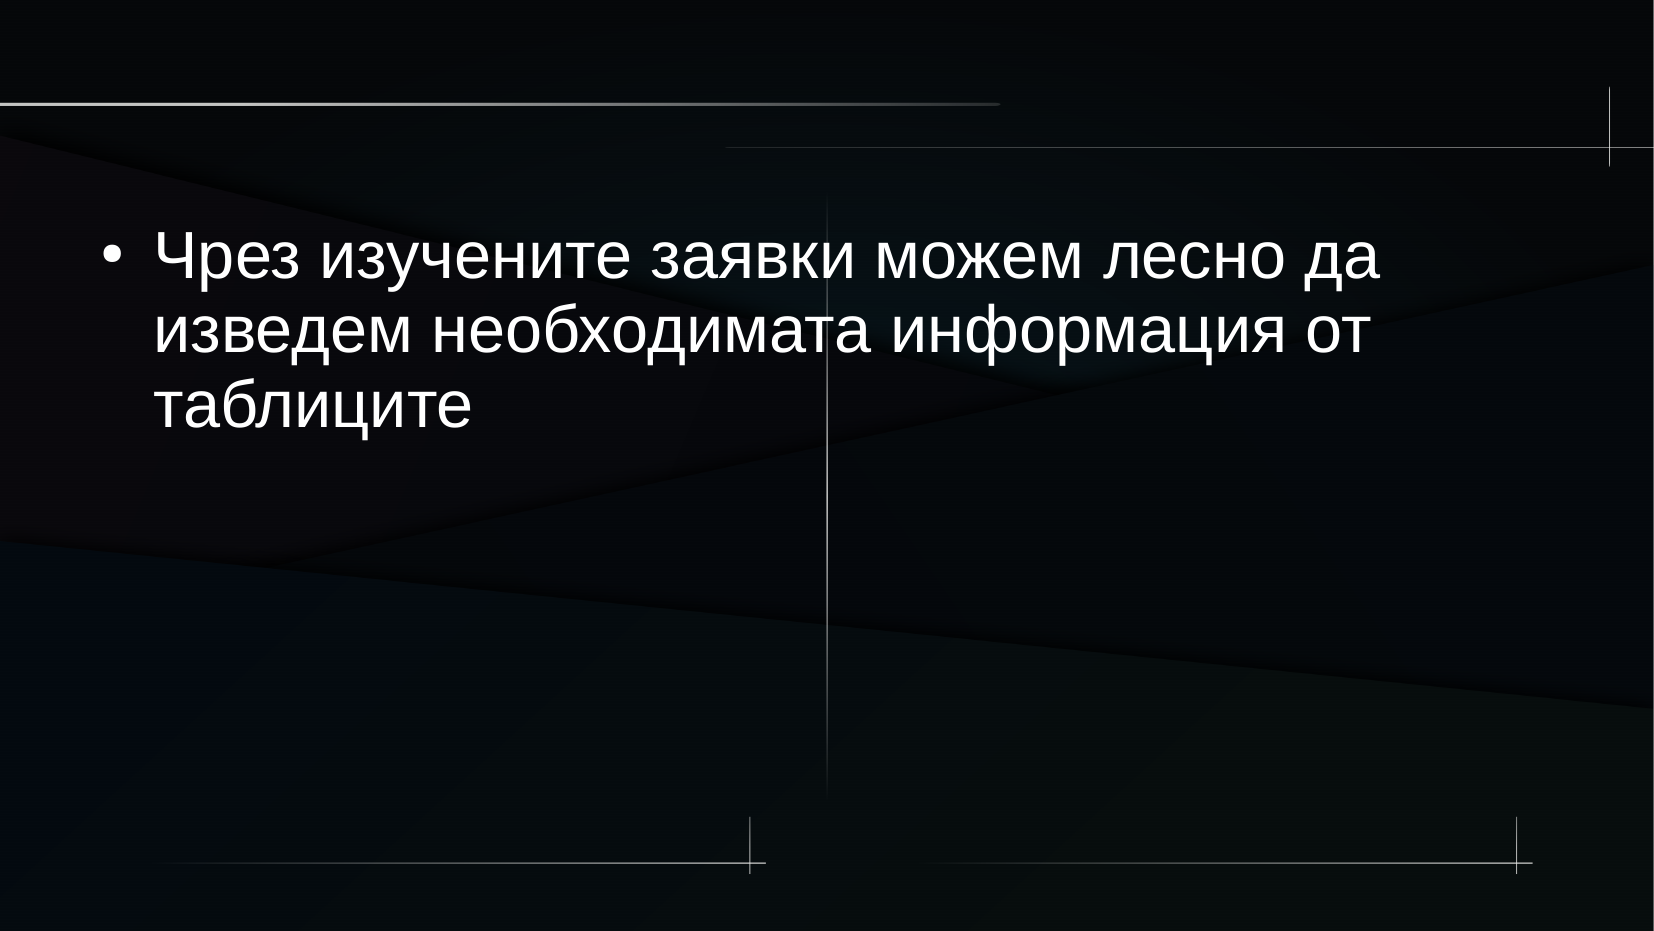

#
Чрез изучените заявки можем лесно да изведем необходимата информация от таблиците